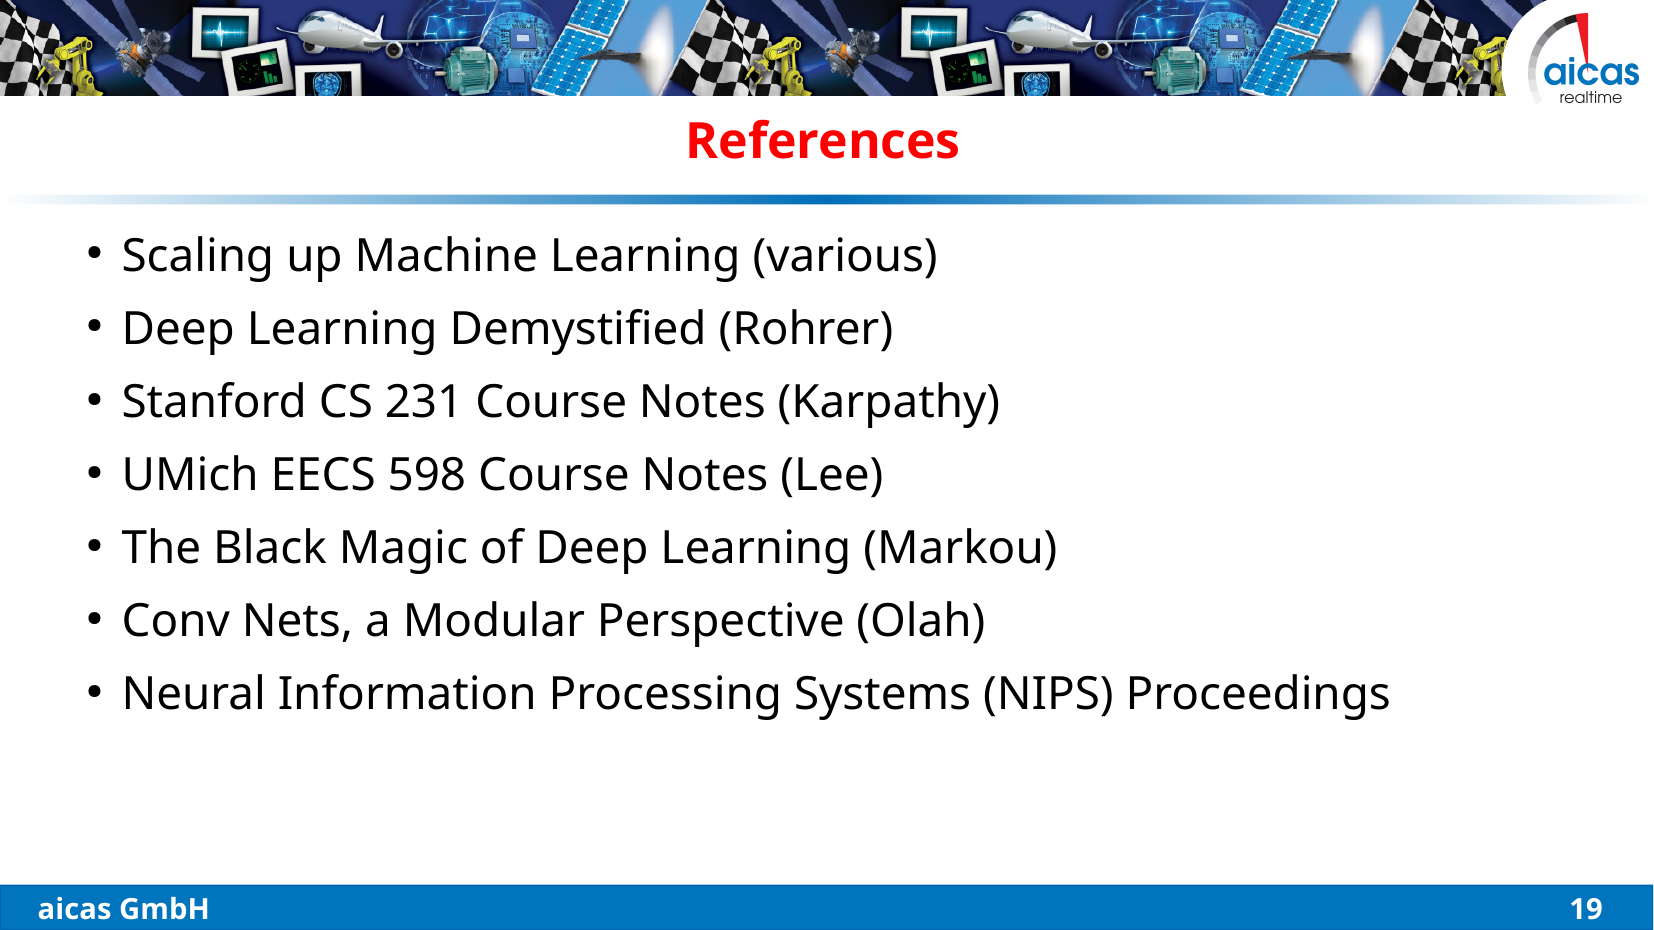

# References
Scaling up Machine Learning (various)
Deep Learning Demystified (Rohrer)
Stanford CS 231 Course Notes (Karpathy)
UMich EECS 598 Course Notes (Lee)
The Black Magic of Deep Learning (Markou)
Conv Nets, a Modular Perspective (Olah)
Neural Information Processing Systems (NIPS) Proceedings